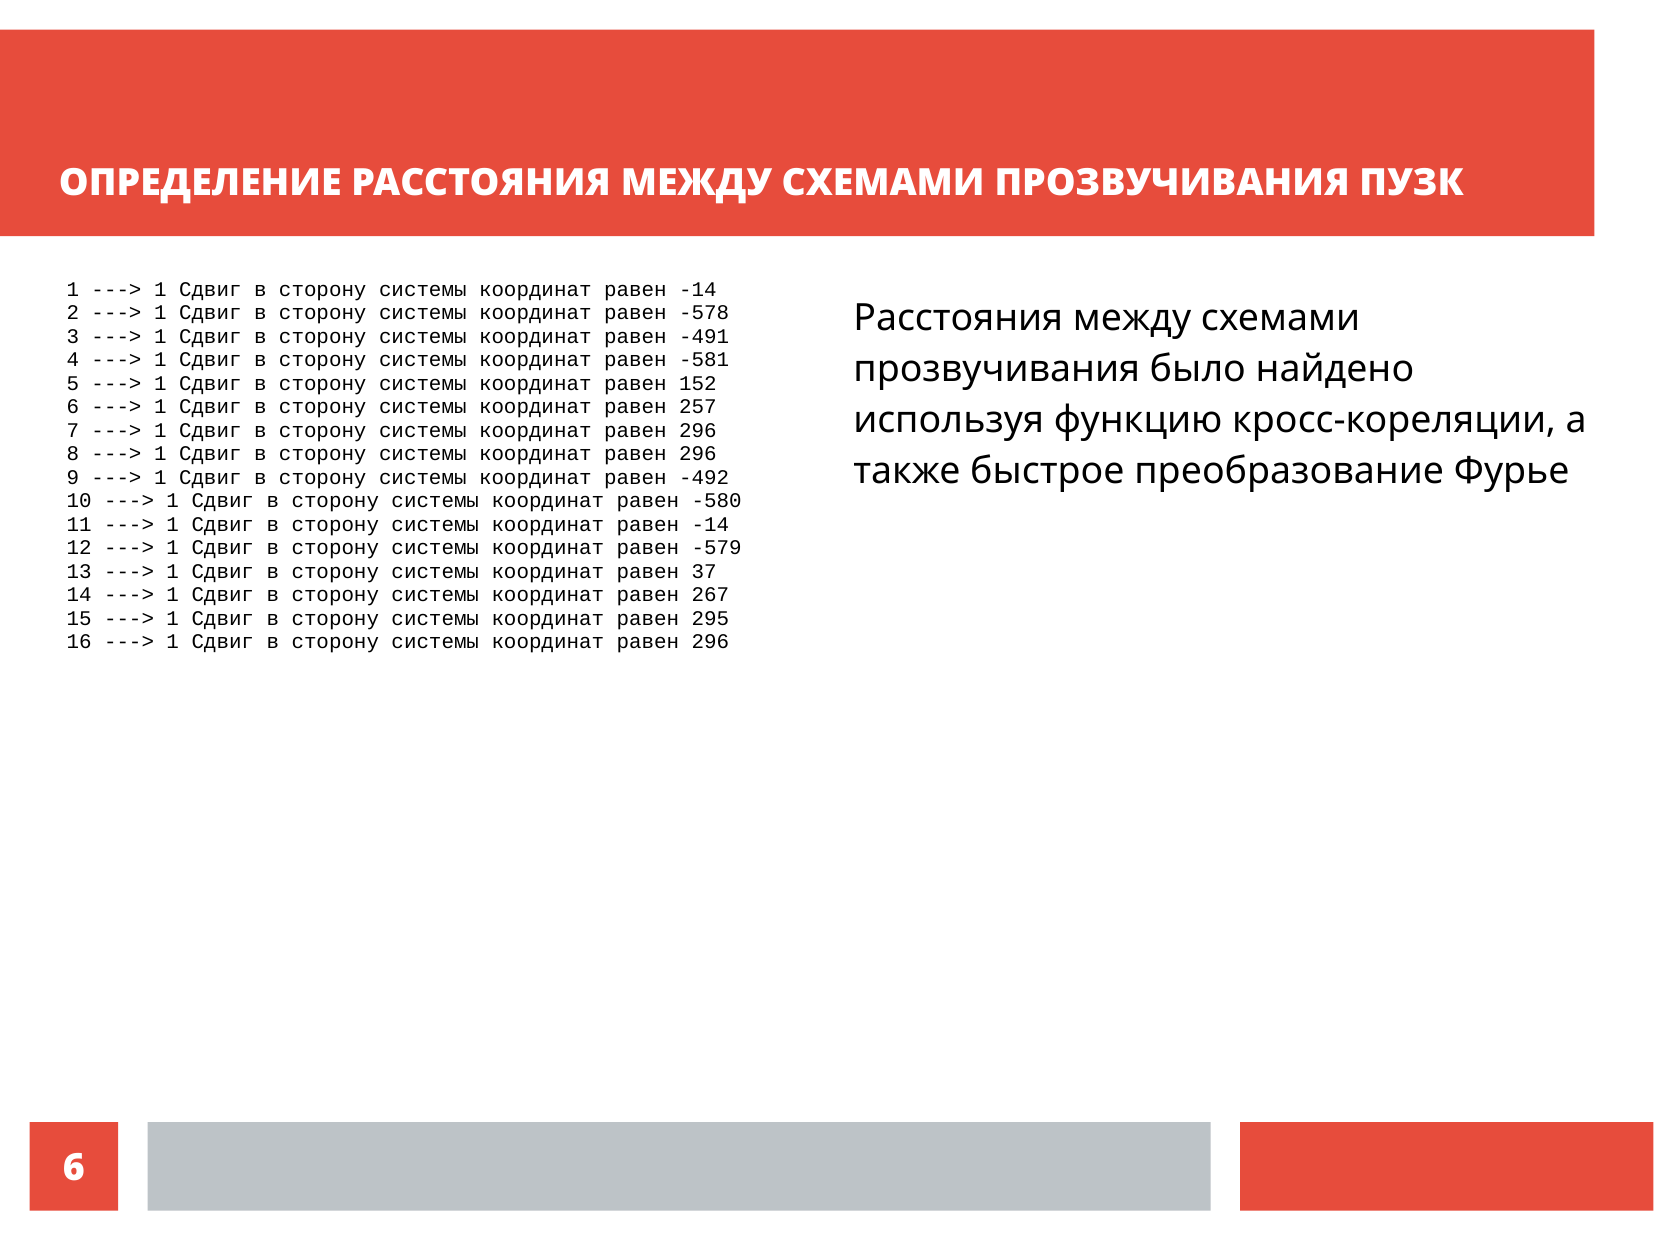

# ОПРЕДЕЛЕНИЕ РАССТОЯНИЯ МЕЖДУ СХЕМАМИ ПРОЗВУЧИВАНИЯ ПУЗК
1 ---> 1 Сдвиг в сторону системы координат равен -14
2 ---> 1 Сдвиг в сторону системы координат равен -578
3 ---> 1 Сдвиг в сторону системы координат равен -491
4 ---> 1 Сдвиг в сторону системы координат равен -581
5 ---> 1 Сдвиг в сторону системы координат равен 152
6 ---> 1 Сдвиг в сторону системы координат равен 257
7 ---> 1 Сдвиг в сторону системы координат равен 296
8 ---> 1 Сдвиг в сторону системы координат равен 296
9 ---> 1 Сдвиг в сторону системы координат равен -492
10 ---> 1 Сдвиг в сторону системы координат равен -580
11 ---> 1 Сдвиг в сторону системы координат равен -14
12 ---> 1 Сдвиг в сторону системы координат равен -579
13 ---> 1 Сдвиг в сторону системы координат равен 37
14 ---> 1 Сдвиг в сторону системы координат равен 267
15 ---> 1 Сдвиг в сторону системы координат равен 295
16 ---> 1 Сдвиг в сторону системы координат равен 296
Расстояния между схемами прозвучивания было найдено используя функцию кросс-кореляции, а также быстрое преобразование Фурье
6